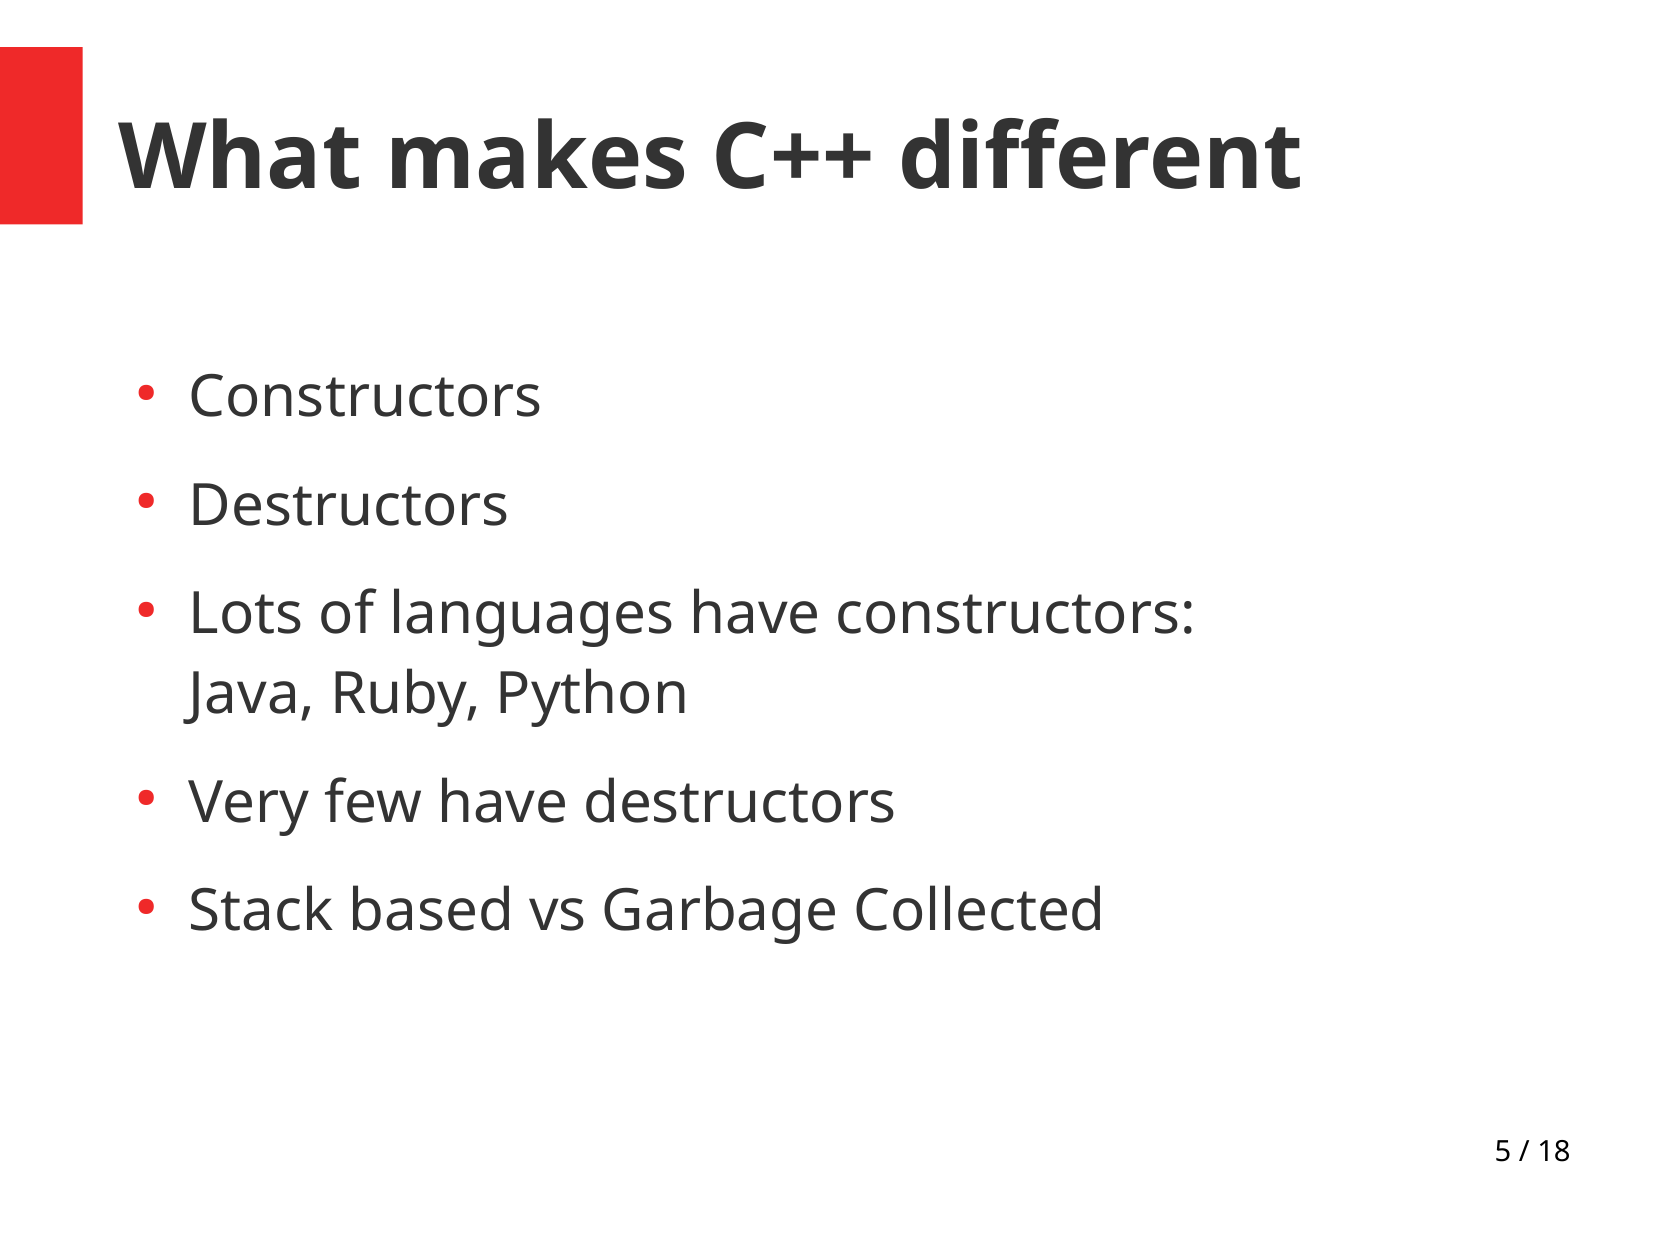

# What makes C++ different
Constructors
Destructors
Lots of languages have constructors:
Java, Ruby, Python
Very few have destructors
Stack based vs Garbage Collected
5